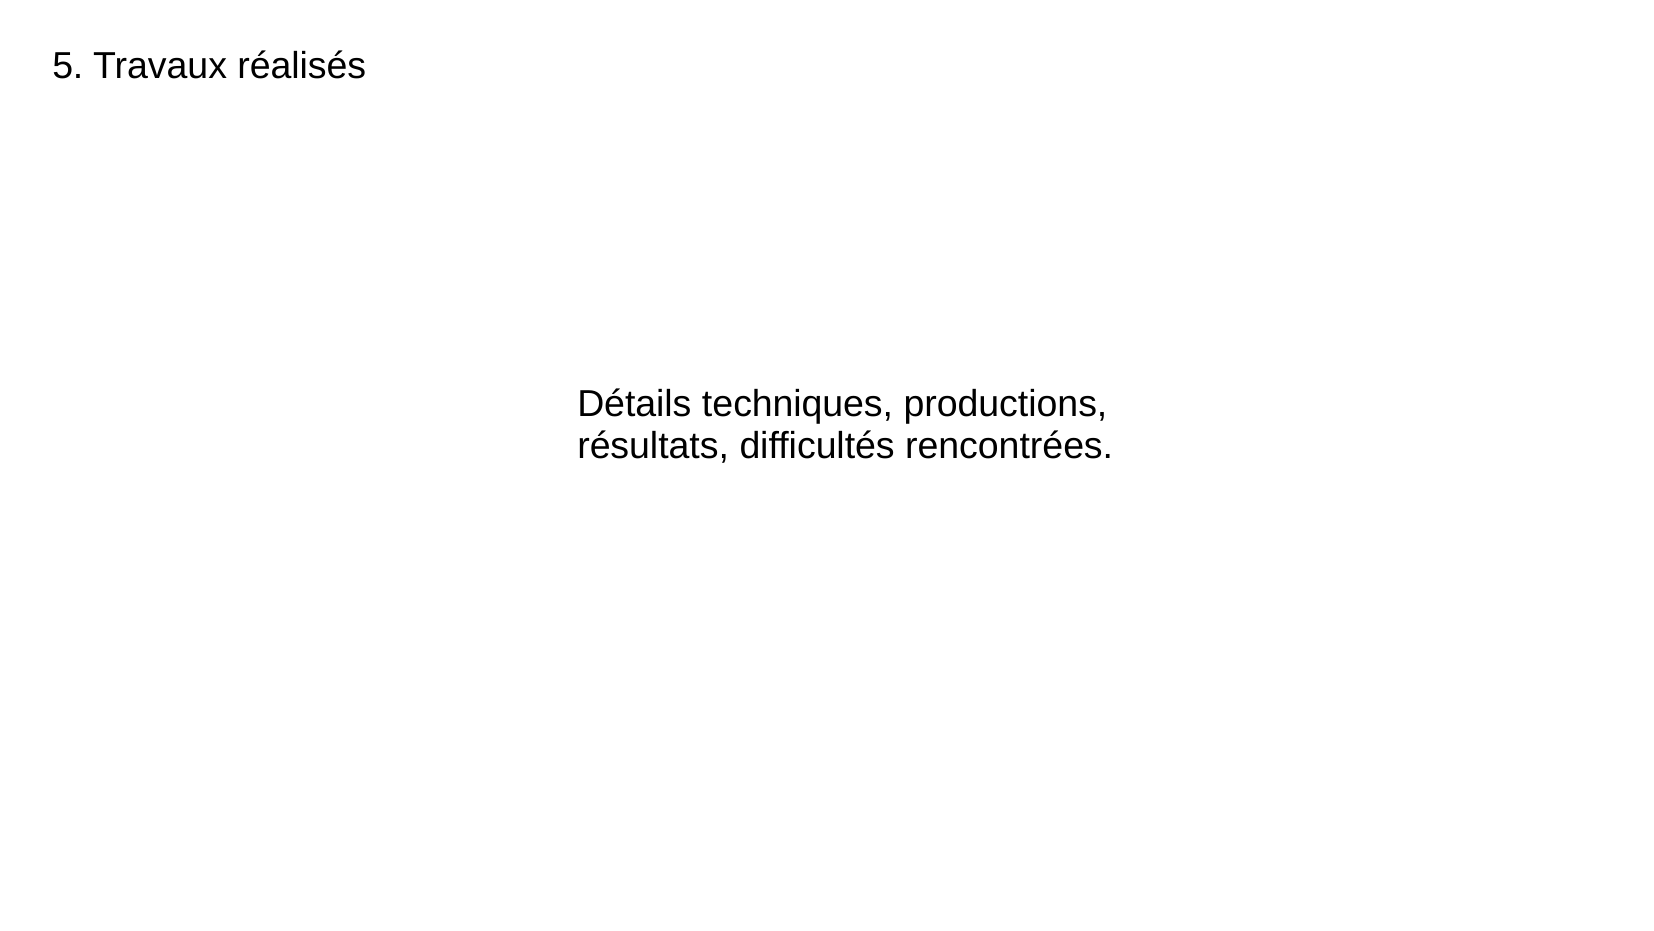

5. Travaux réalisés
Détails techniques, productions, résultats, difficultés rencontrées.